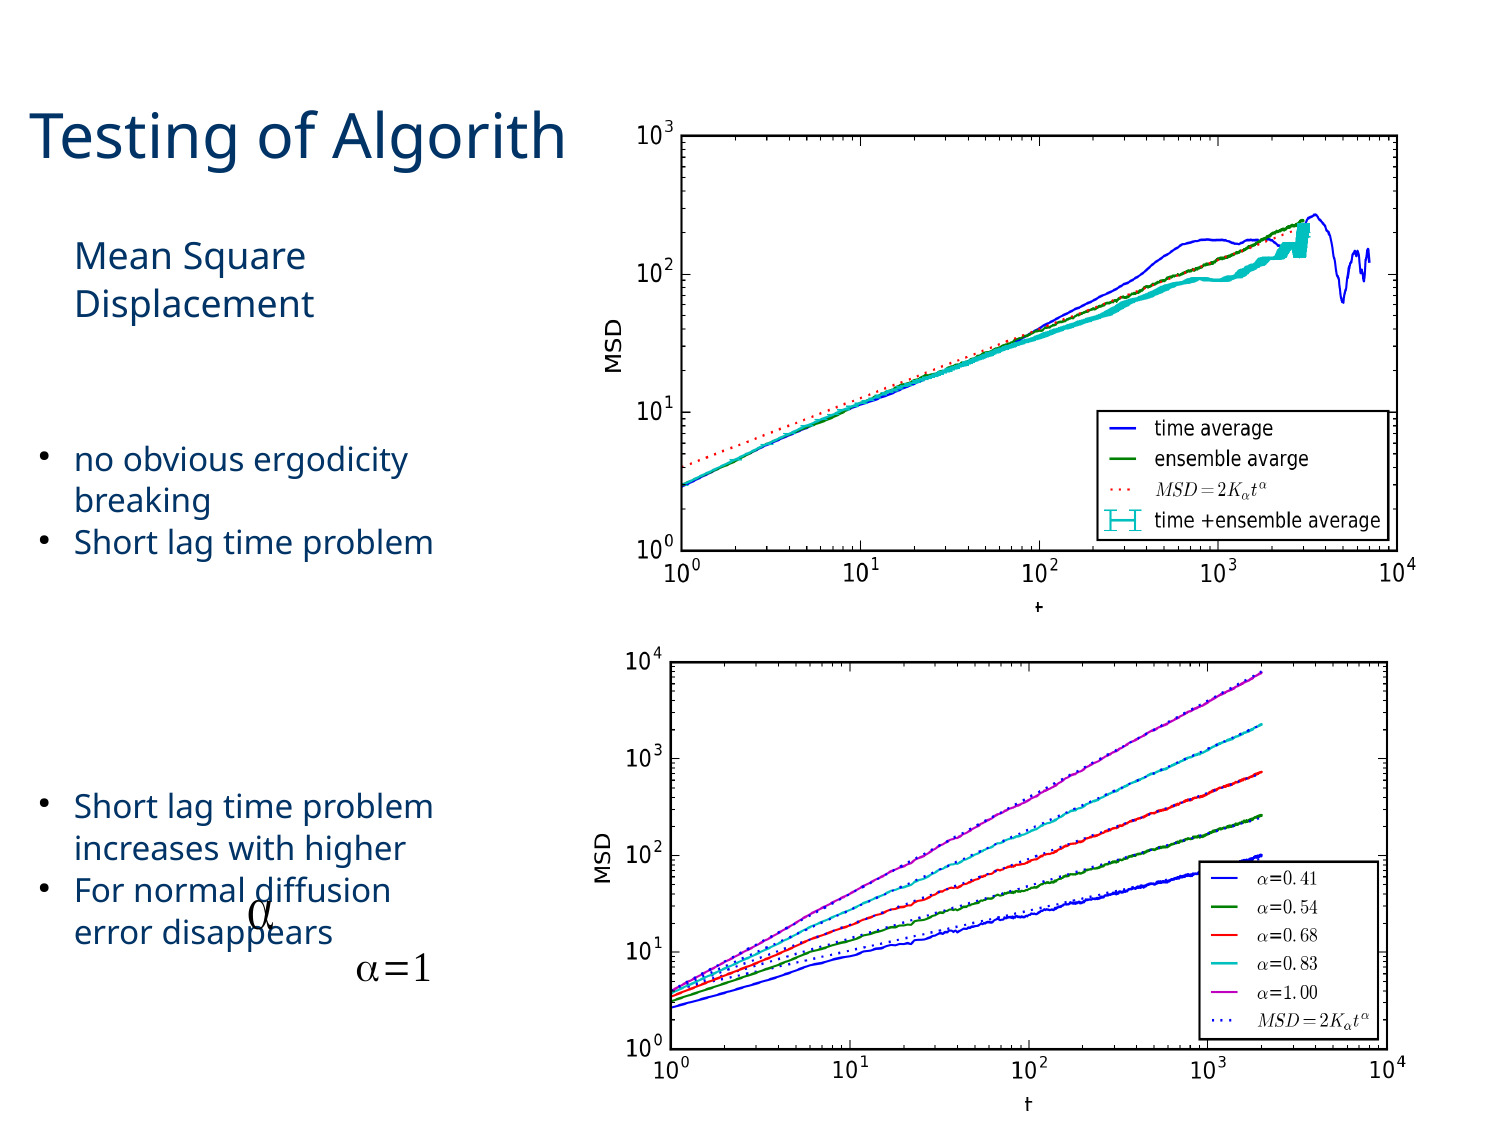

# Testing of Algorithm
Mean Square Displacement
no obvious ergodicity breaking
Short lag time problem
Short lag time problem increases with higher
For normal diffusion
error disappears